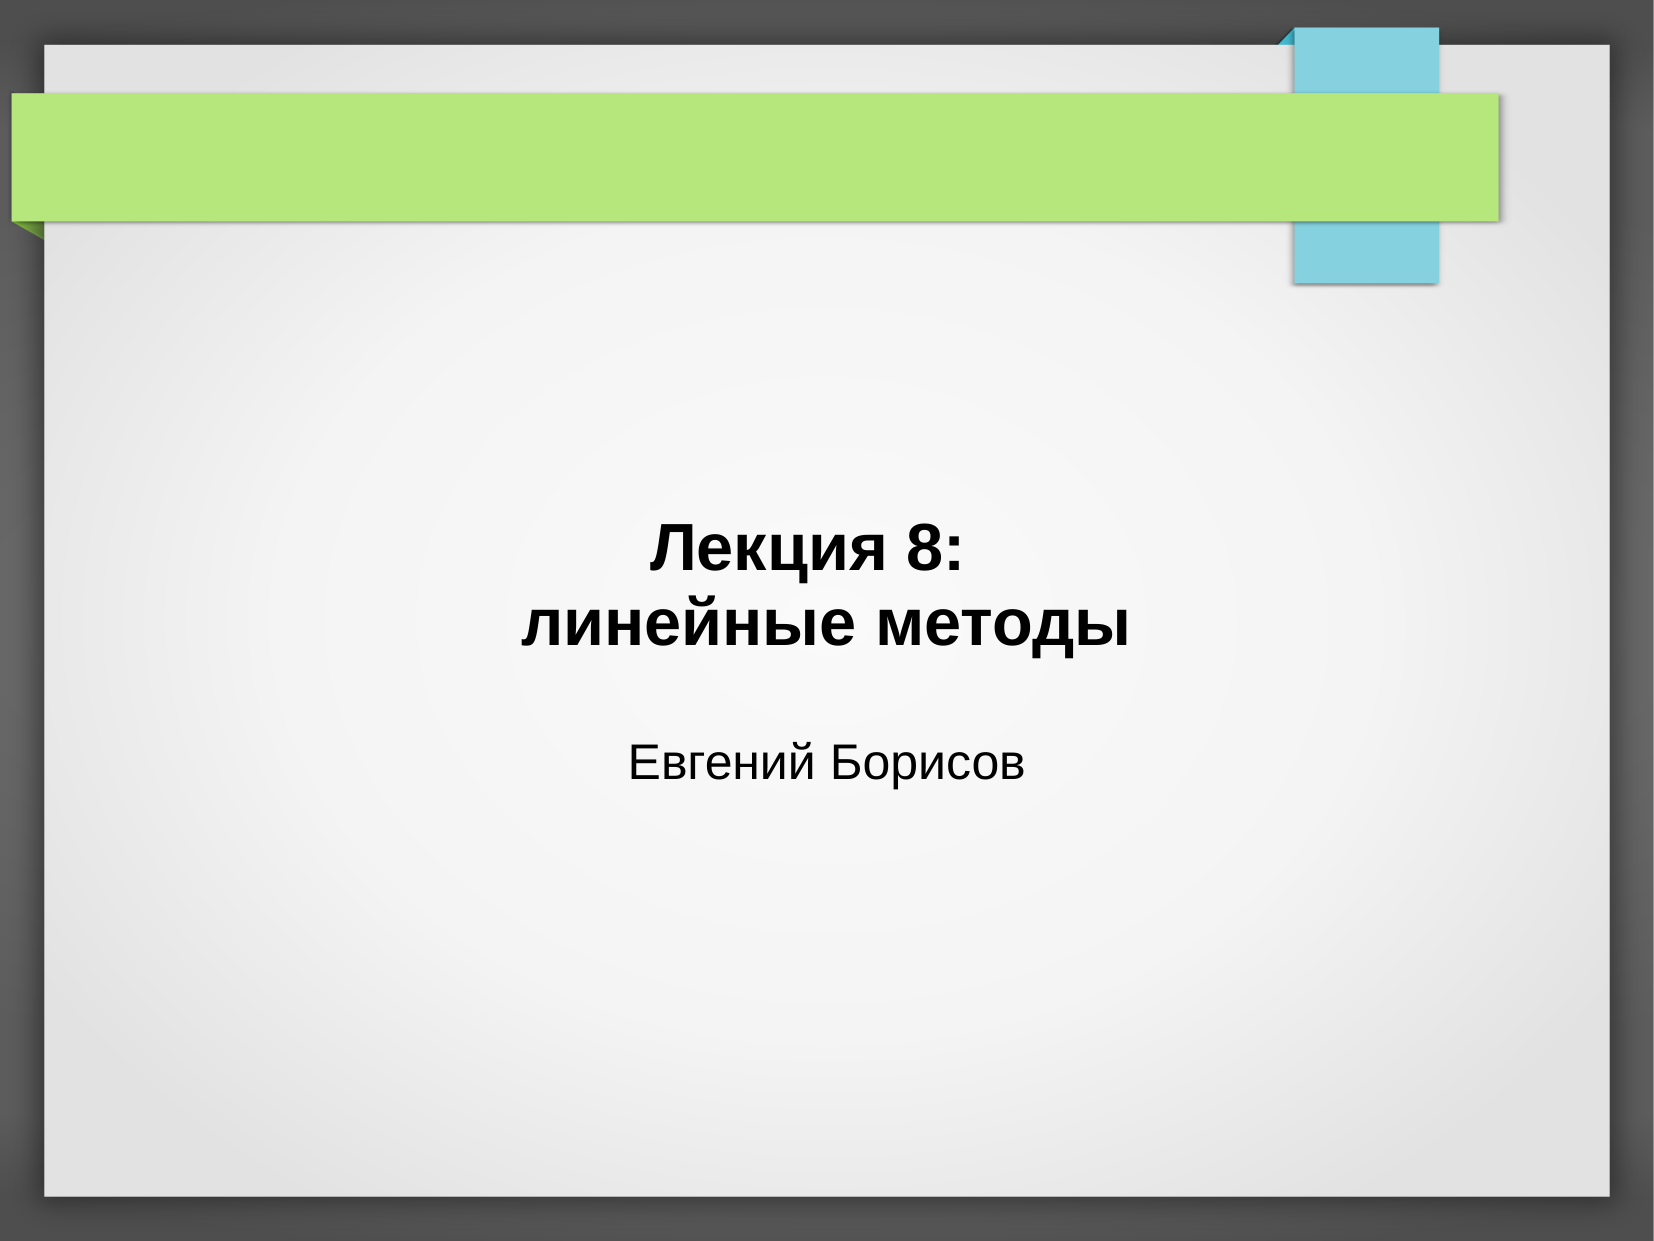

# Лекция 8:
линейные методы
Евгений Борисов